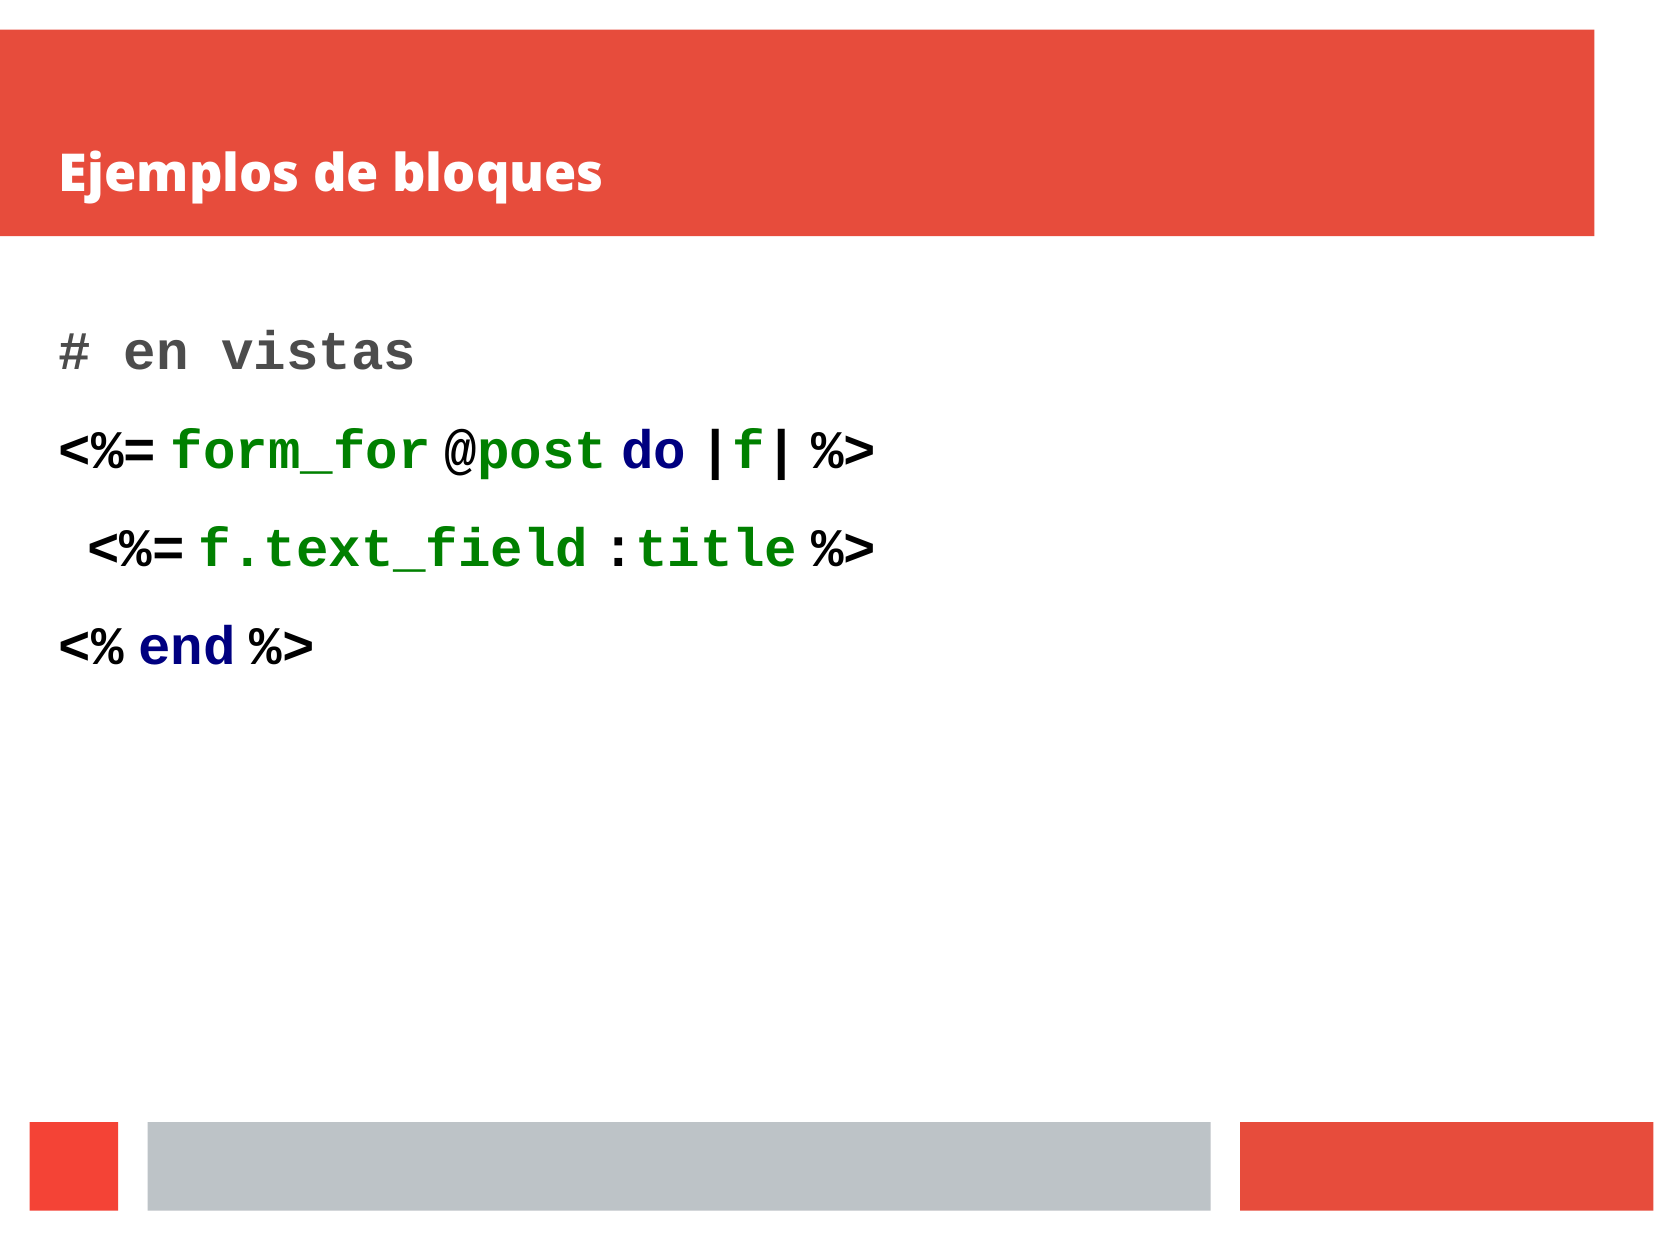

# Ejemplos de bloques
# en vistas
<%= form_for @post do |f| %>
 <%= f.text_field :title %>
<% end %>